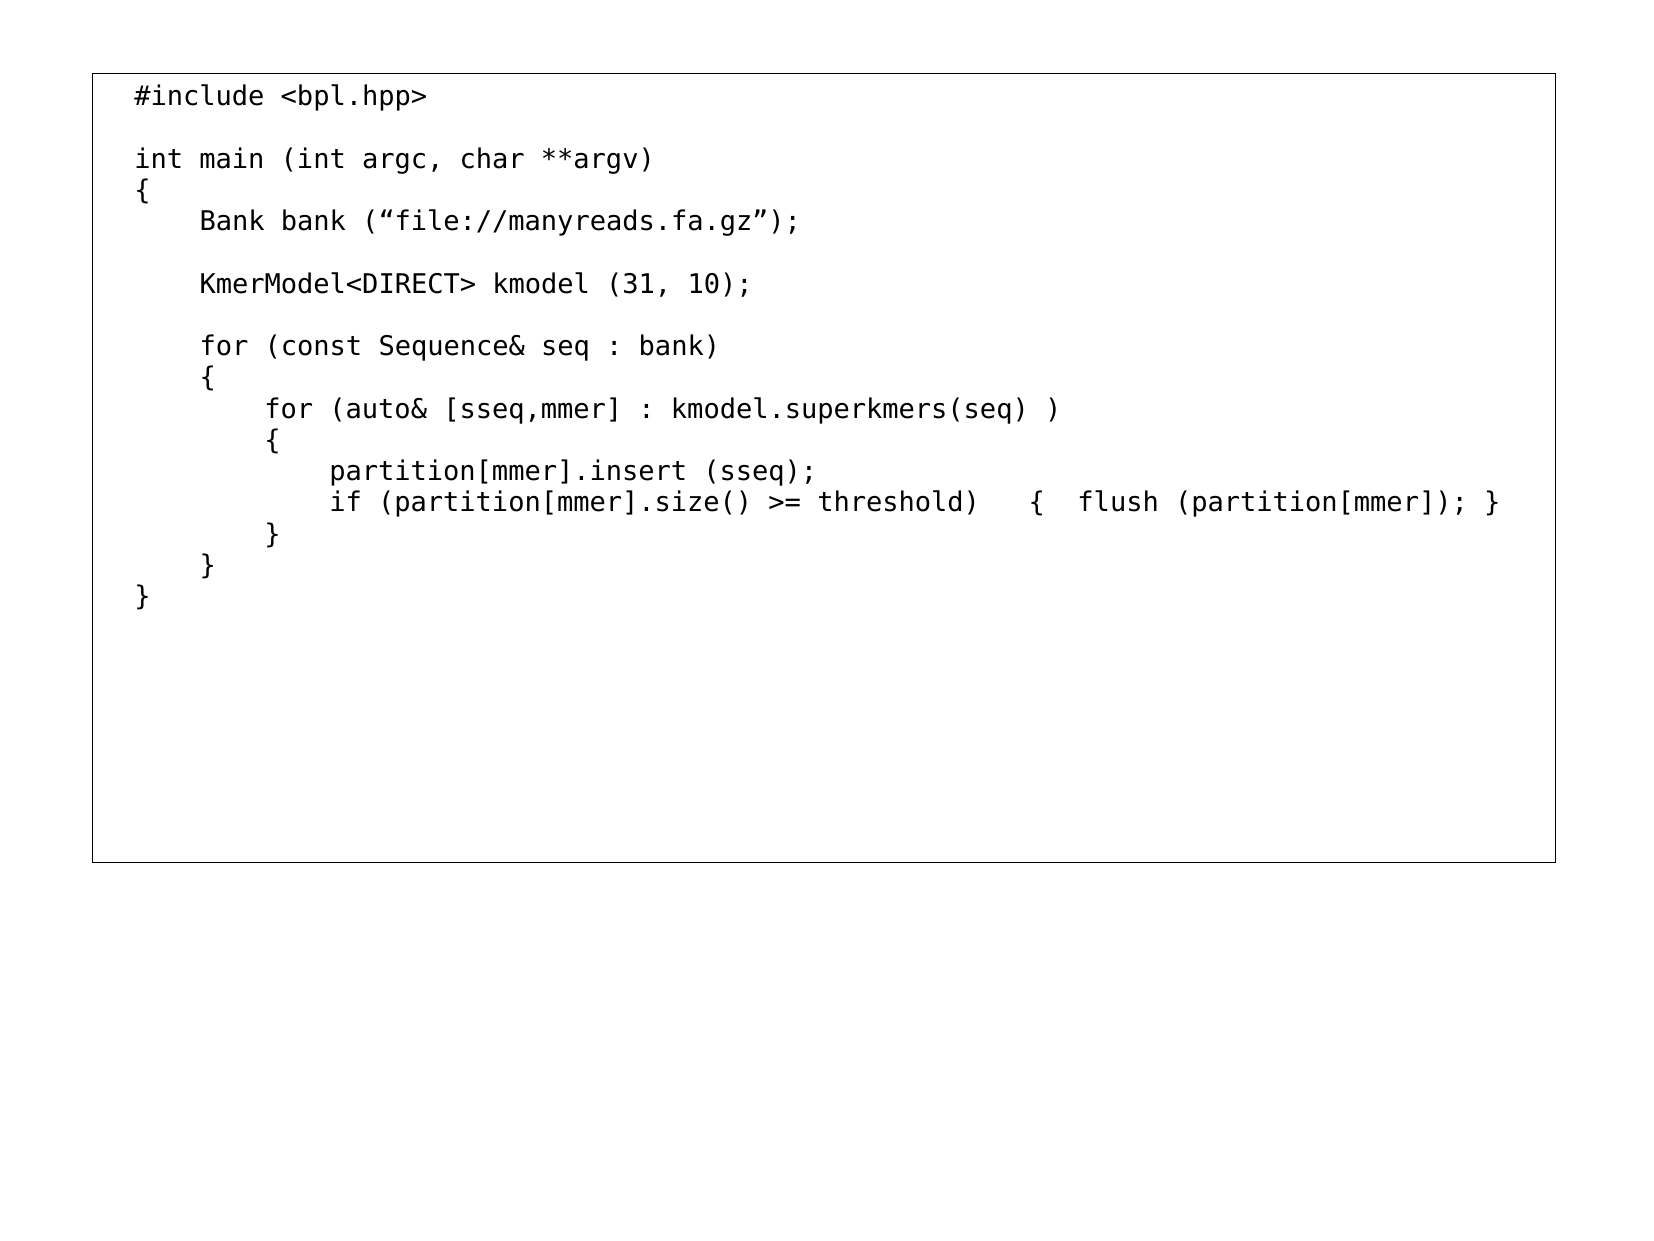

#include <bpl.hpp>
int main (int argc, char **argv)
{
 Bank bank (“file://manyreads.fa.gz”);
 KmerModel<DIRECT> kmodel (31, 10);
 for (const Sequence& seq : bank)
 {
 for (auto& [sseq,mmer] : kmodel.superkmers(seq) )
 {
 partition[mmer].insert (sseq);
 if (partition[mmer].size() >= threshold) { flush (partition[mmer]); }
 }
 }
}